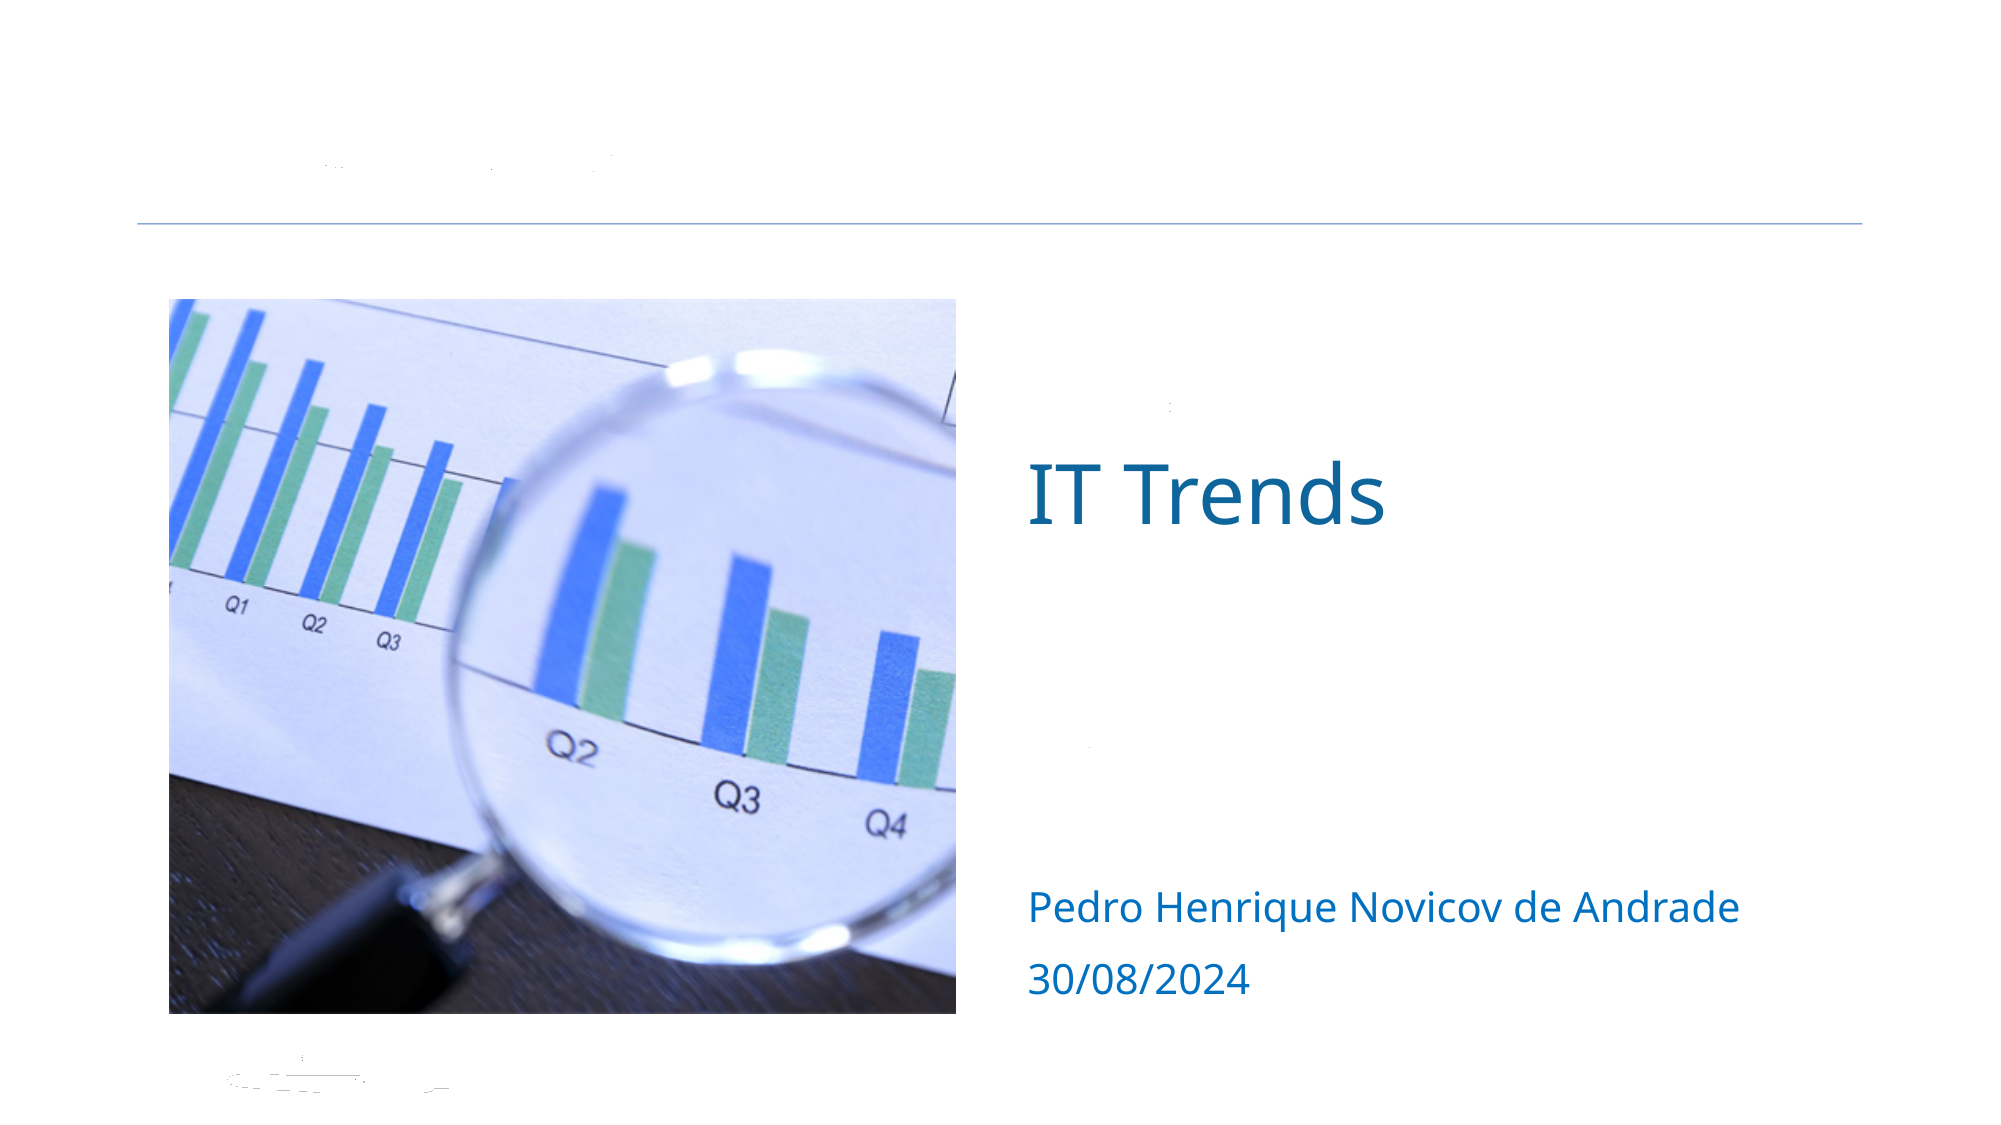

# IT Trends
Pedro Henrique Novicov de Andrade
30/08/2024